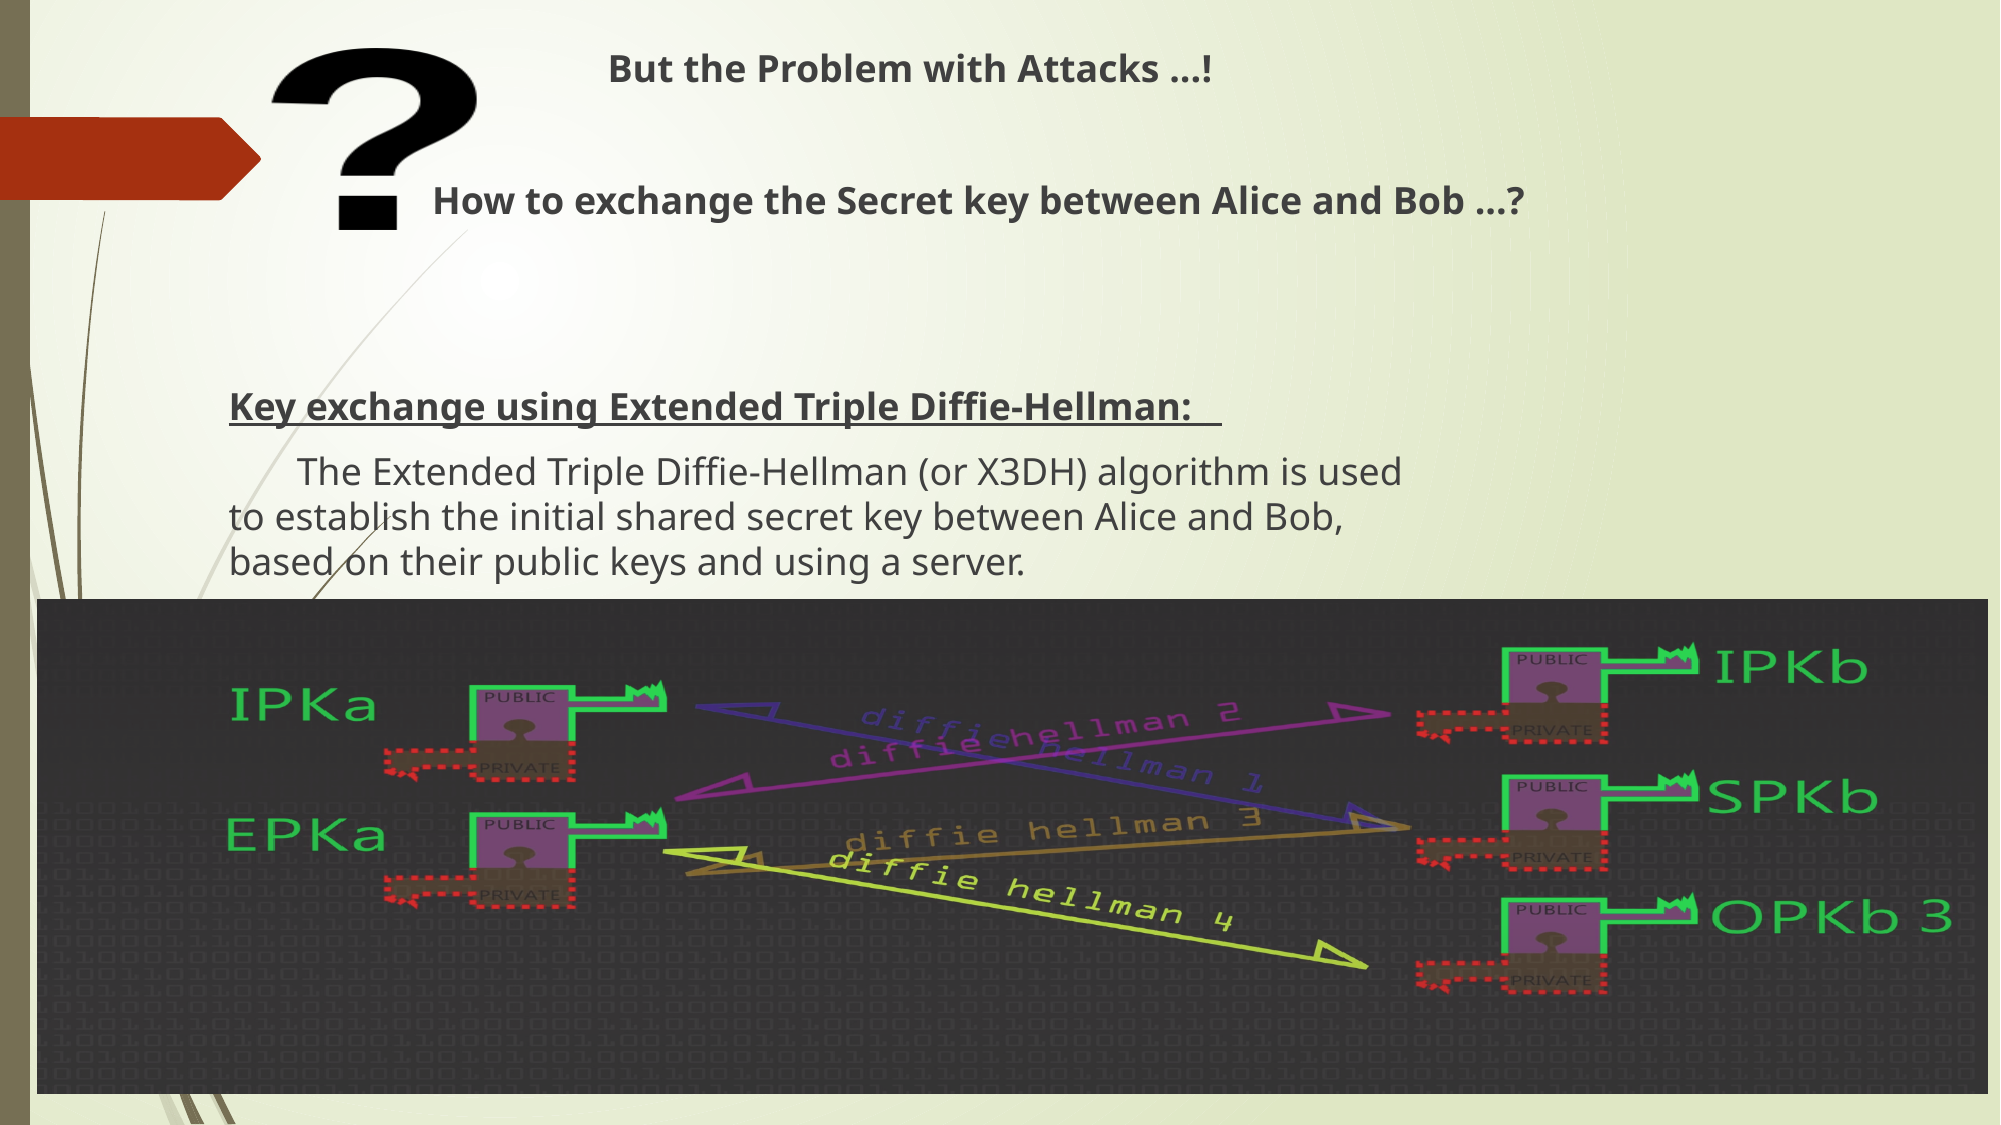

# But the Problem with Attacks ...!
 How to exchange the Secret key between Alice and Bob ...?
Key exchange using Extended Triple Diffie-Hellman:
 The Extended Triple Diffie-Hellman (or X3DH) algorithm is used to establish the initial shared secret key between Alice and Bob, based on their public keys and using a server.